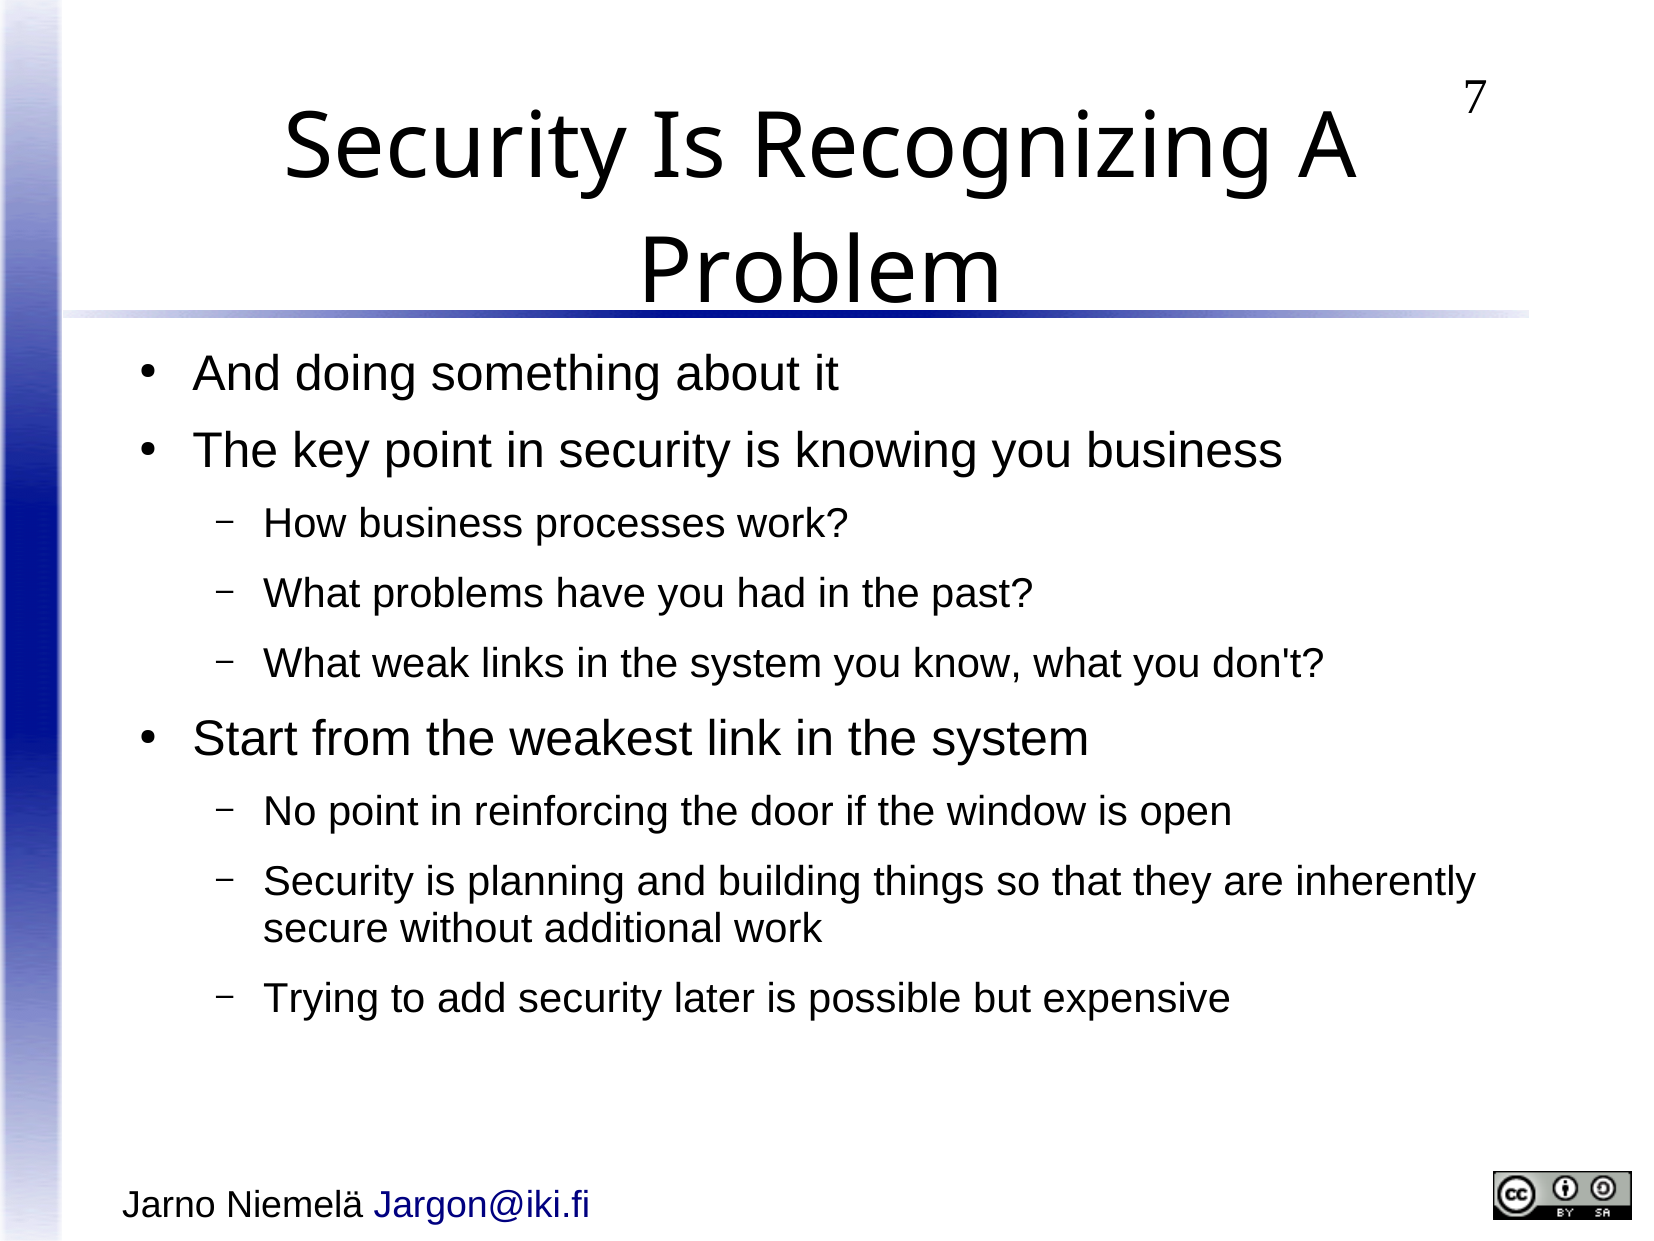

# Security Is Recognizing A Problem
And doing something about it
The key point in security is knowing you business
How business processes work?
What problems have you had in the past?
What weak links in the system you know, what you don't?
Start from the weakest link in the system
No point in reinforcing the door if the window is open
Security is planning and building things so that they are inherently secure without additional work
Trying to add security later is possible but expensive